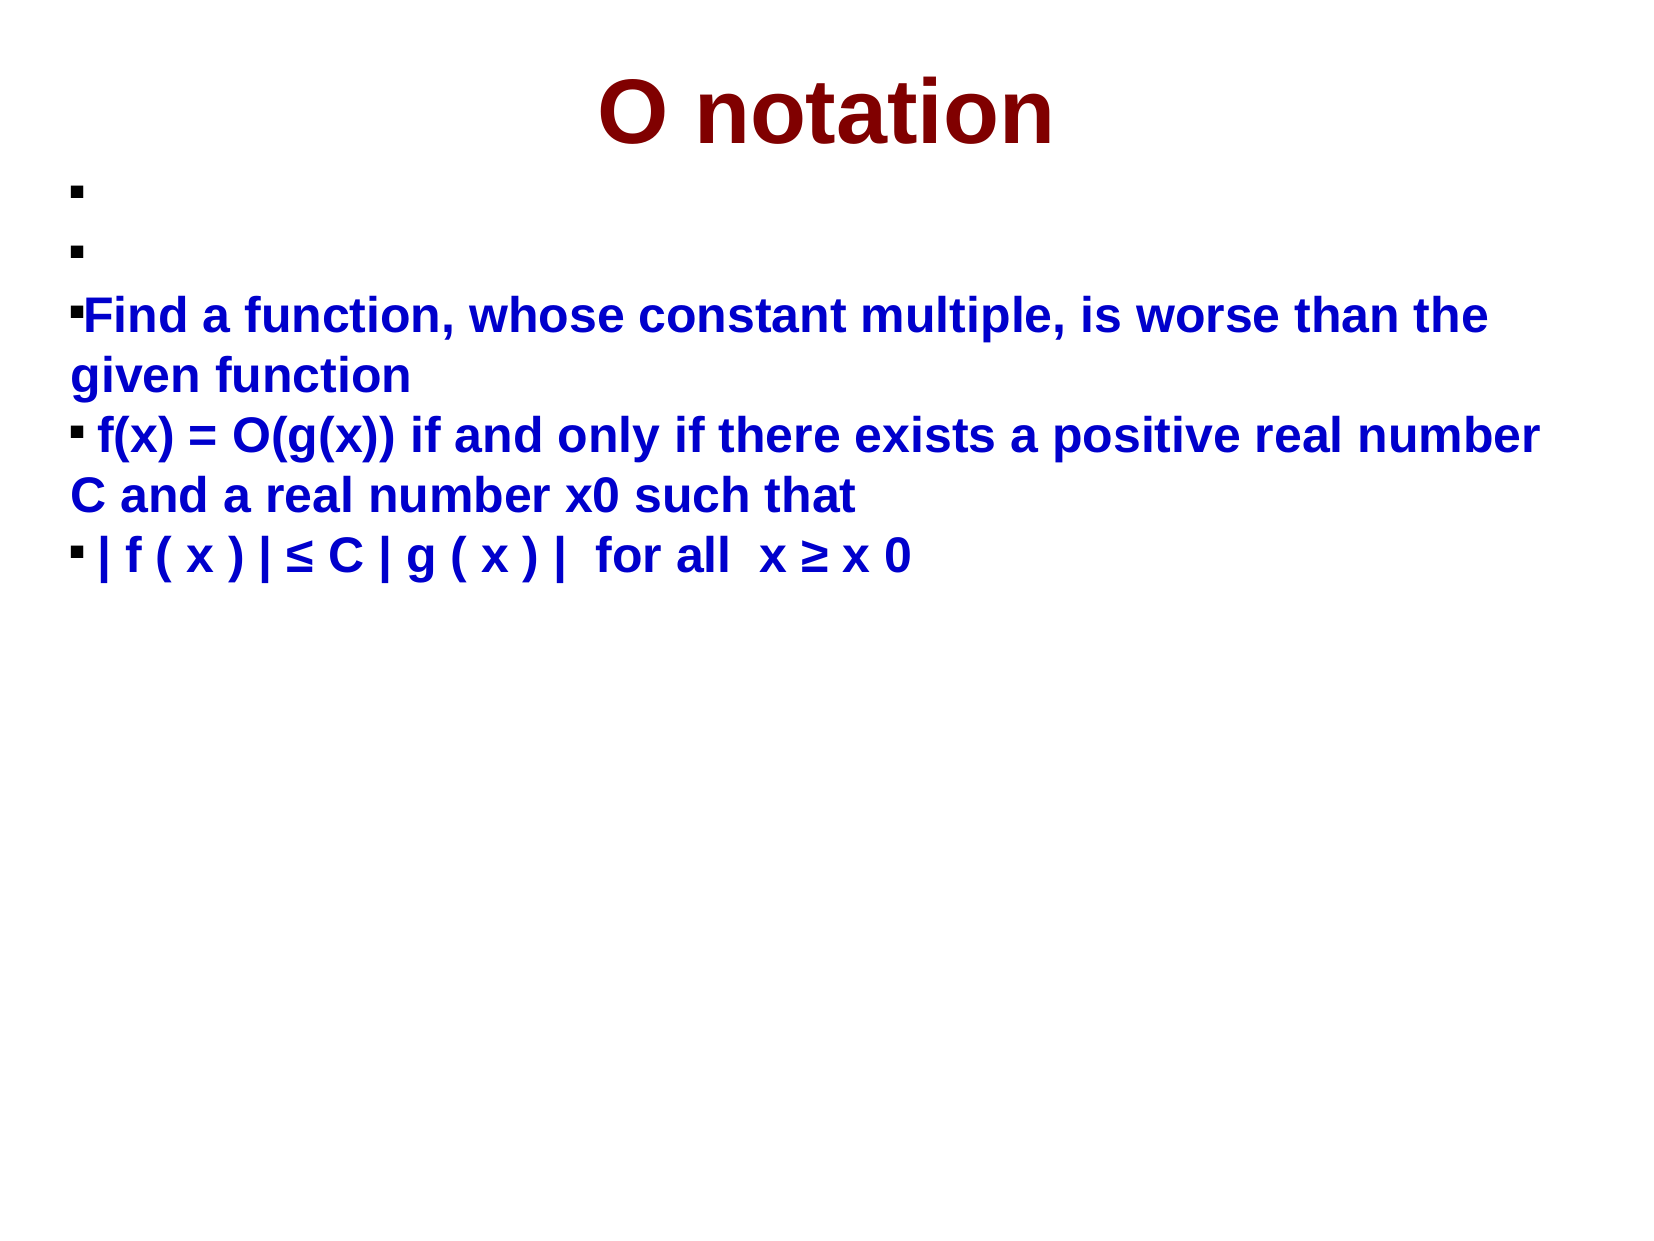

# O notation
Find a function, whose constant multiple, is worse than the given function
 f(x) = O(g(x)) if and only if there exists a positive real number C and a real number x0 such that
 | f ( x ) | ≤ C | g ( x ) | for all x ≥ x 0